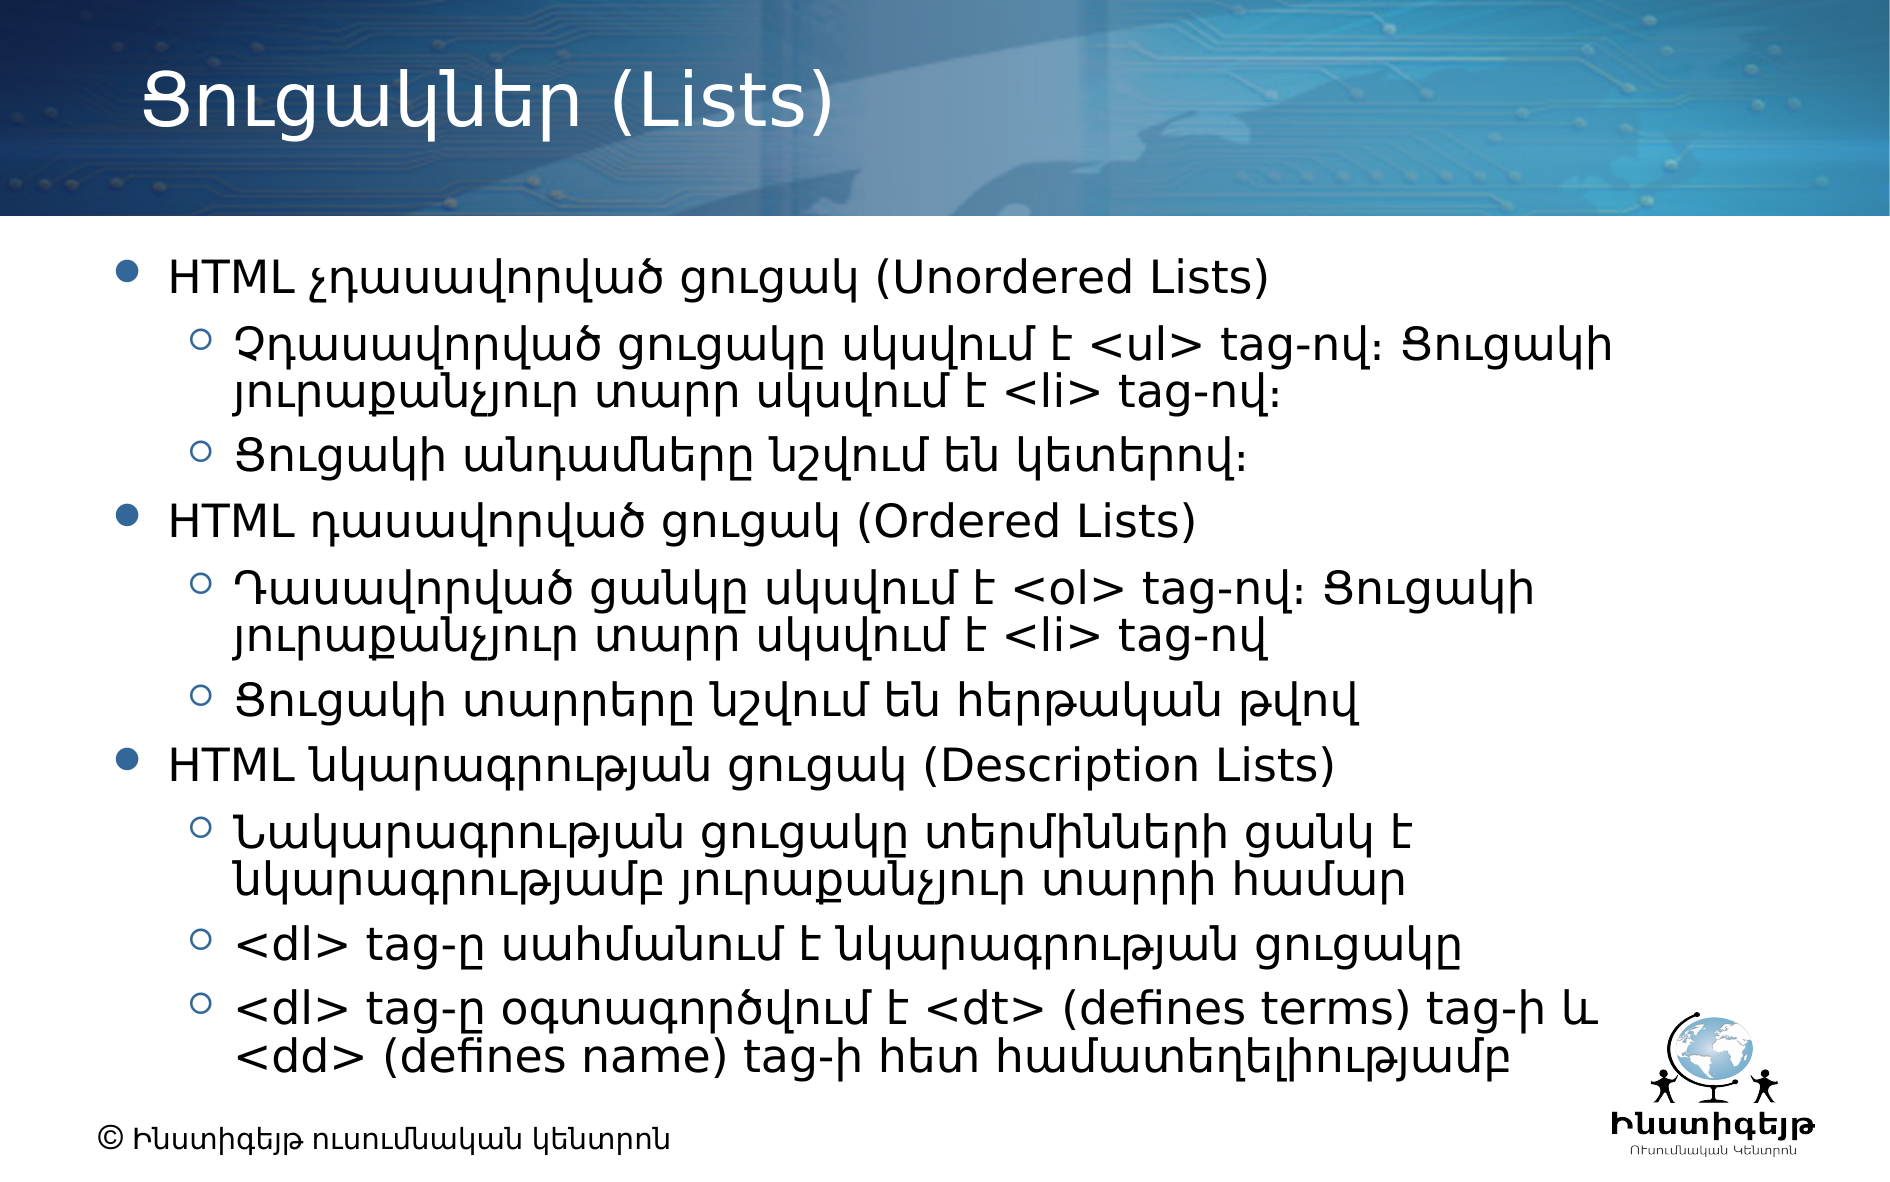

Ցուցակներ (Lists)
# HTML չդասավորված ցուցակ (Unordered Lists)
Չդասավորված ցուցակը սկսվում է <ul> tag-ով։ Ցուցակի յուրաքանչյուր տարր սկսվում է <li> tag-ով։
Ցուցակի անդամները նշվում են կետերով։
HTML դասավորված ցուցակ (Ordered Lists)
Դասավորված ցանկը սկսվում է <ol> tag-ով։ Ցուցակի յուրաքանչյուր տարր սկսվում է <li> tag-ով
Ցուցակի տարրերը նշվում են հերթական թվով
HTML նկարագրության ցուցակ (Description Lists)
Նակարագրության ցուցակը տերմինների ցանկ է նկարագրությամբ յուրաքանչյուր տարրի համար
<dl> tag-ը սահմանում է նկարագրության ցուցակը
<dl> tag-ը օգտագործվում է <dt> (defines terms) tag-ի և
<dd> (defines name) tag-ի հետ համատեղելիությամբ